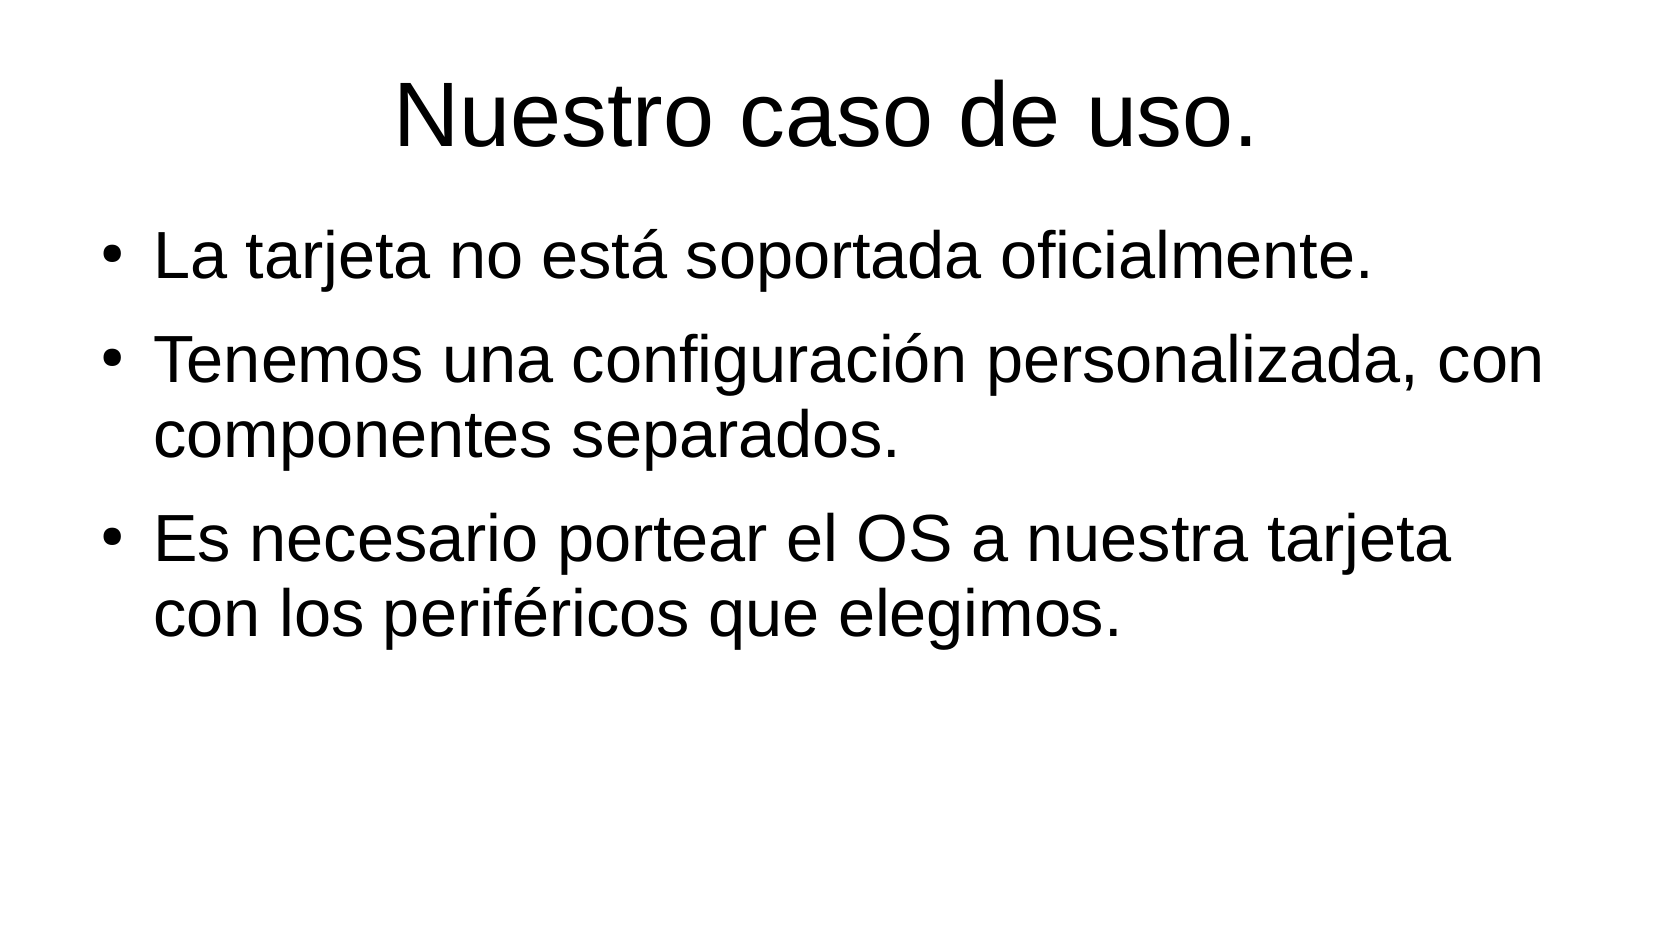

# Nuestro caso de uso.
La tarjeta no está soportada oficialmente.
Tenemos una configuración personalizada, con componentes separados.
Es necesario portear el OS a nuestra tarjeta con los periféricos que elegimos.